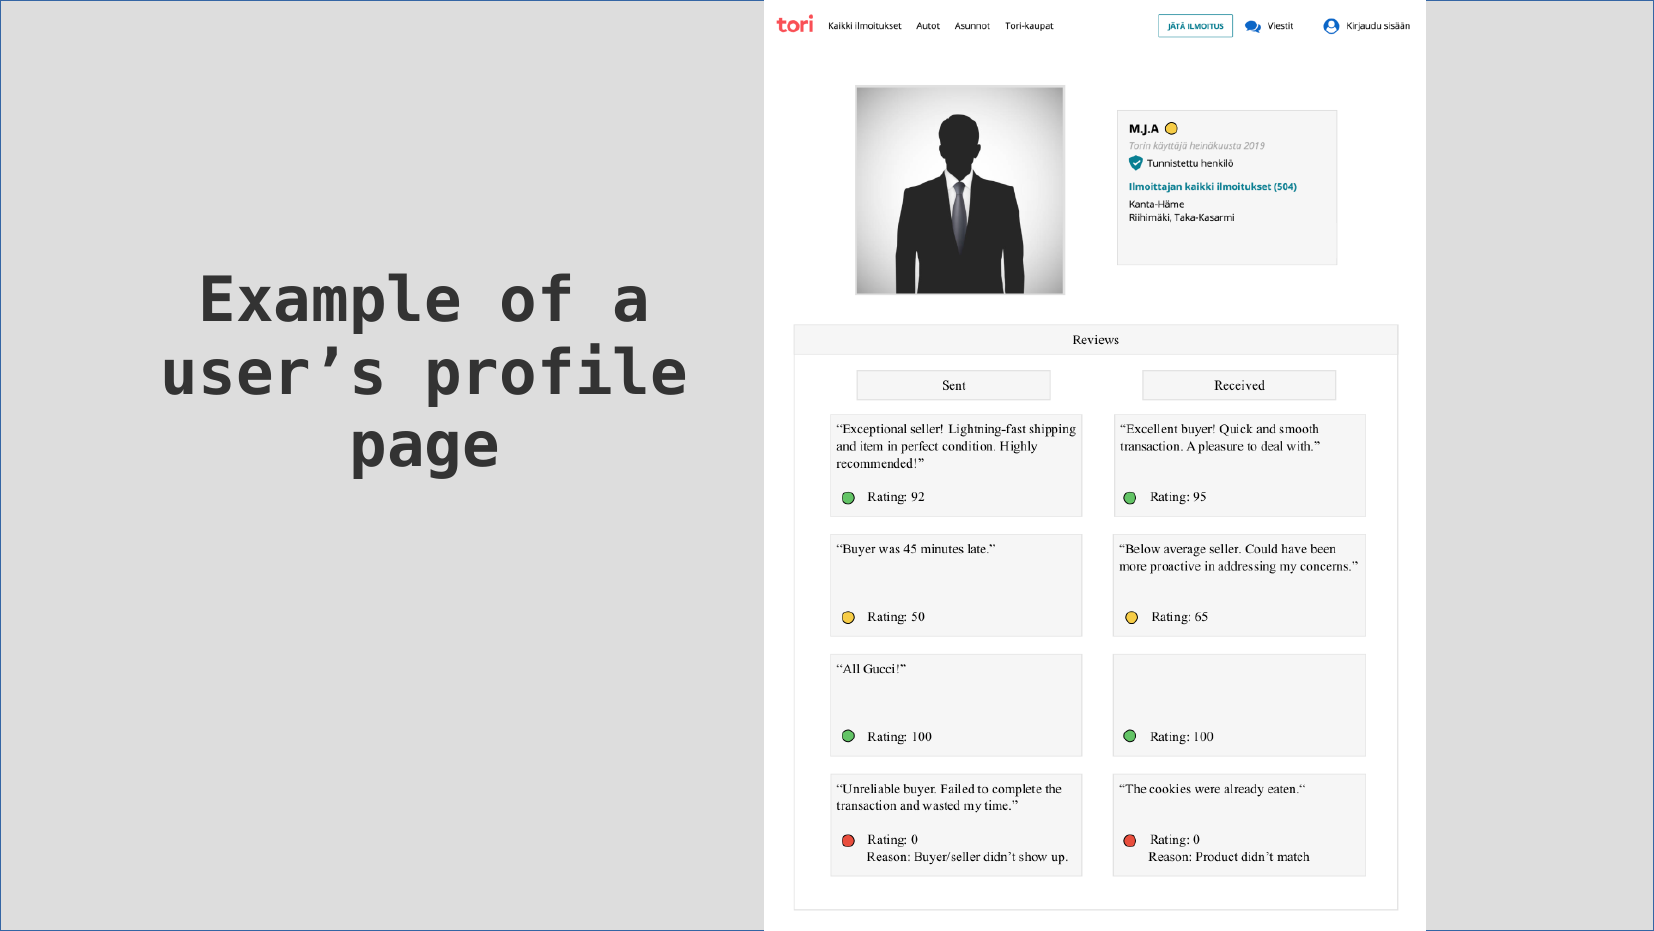

# Example of a user’s profile page
8